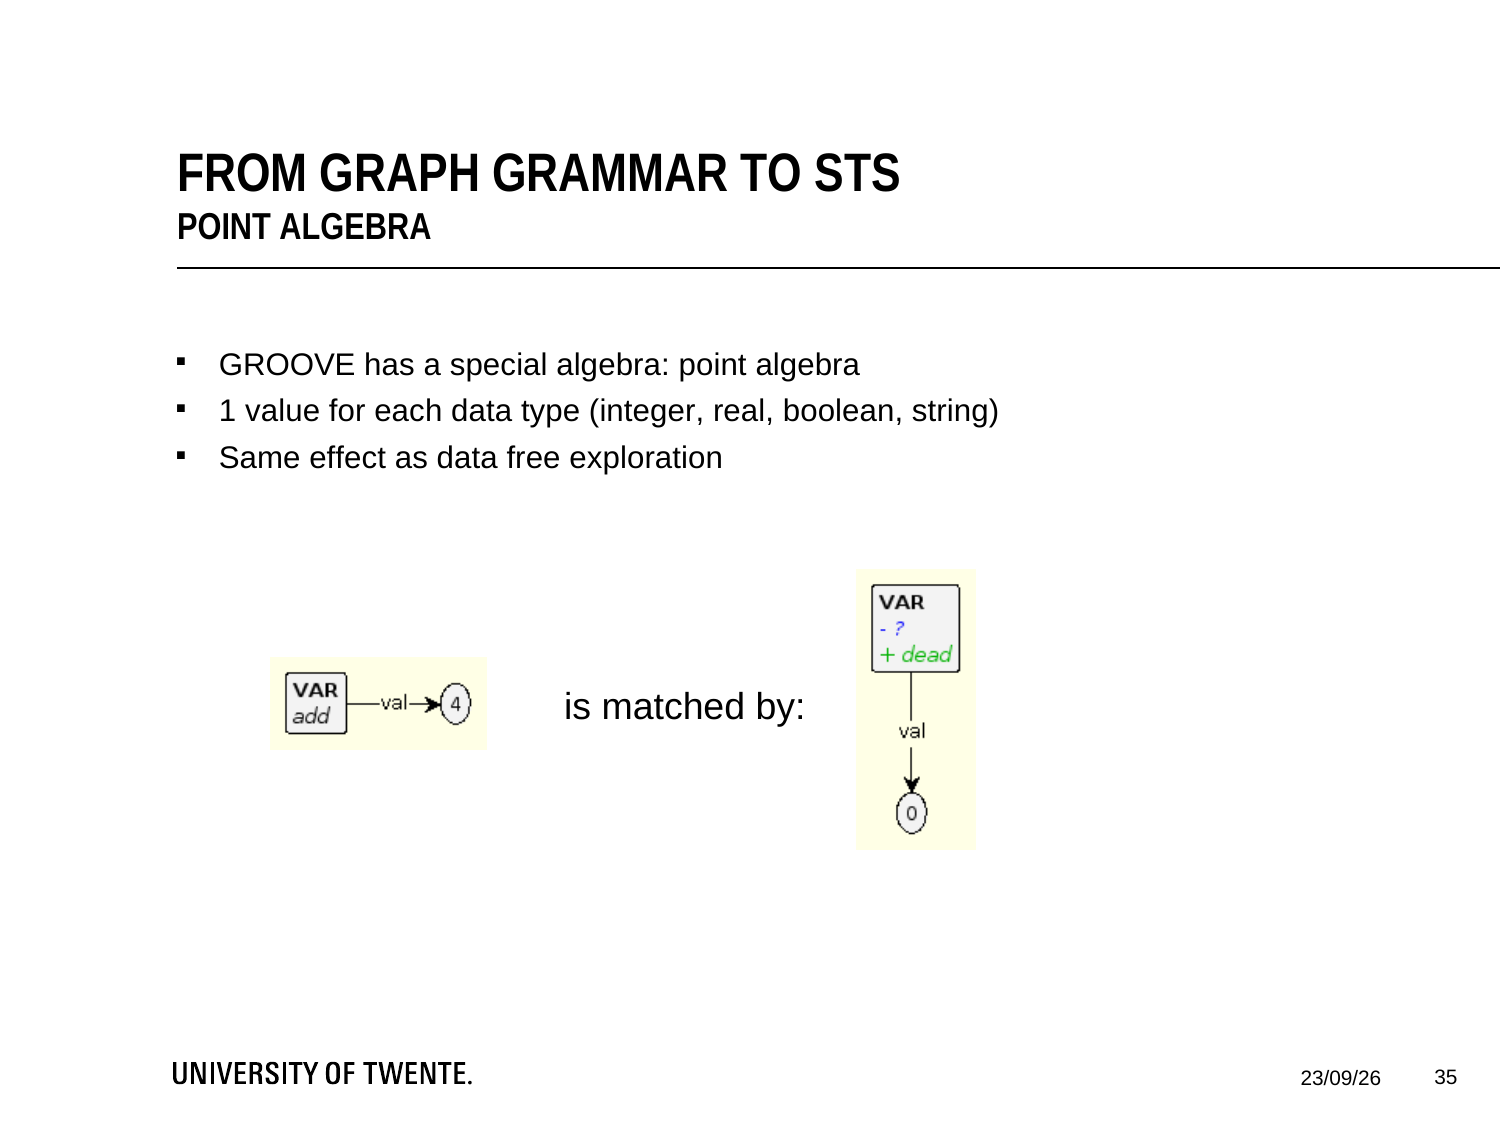

# FROM GRAPH GRAMMAR TO STS POINT ALGEBRA
GROOVE has a special algebra: point algebra
1 value for each data type (integer, real, boolean, string)
Same effect as data free exploration
is matched by: